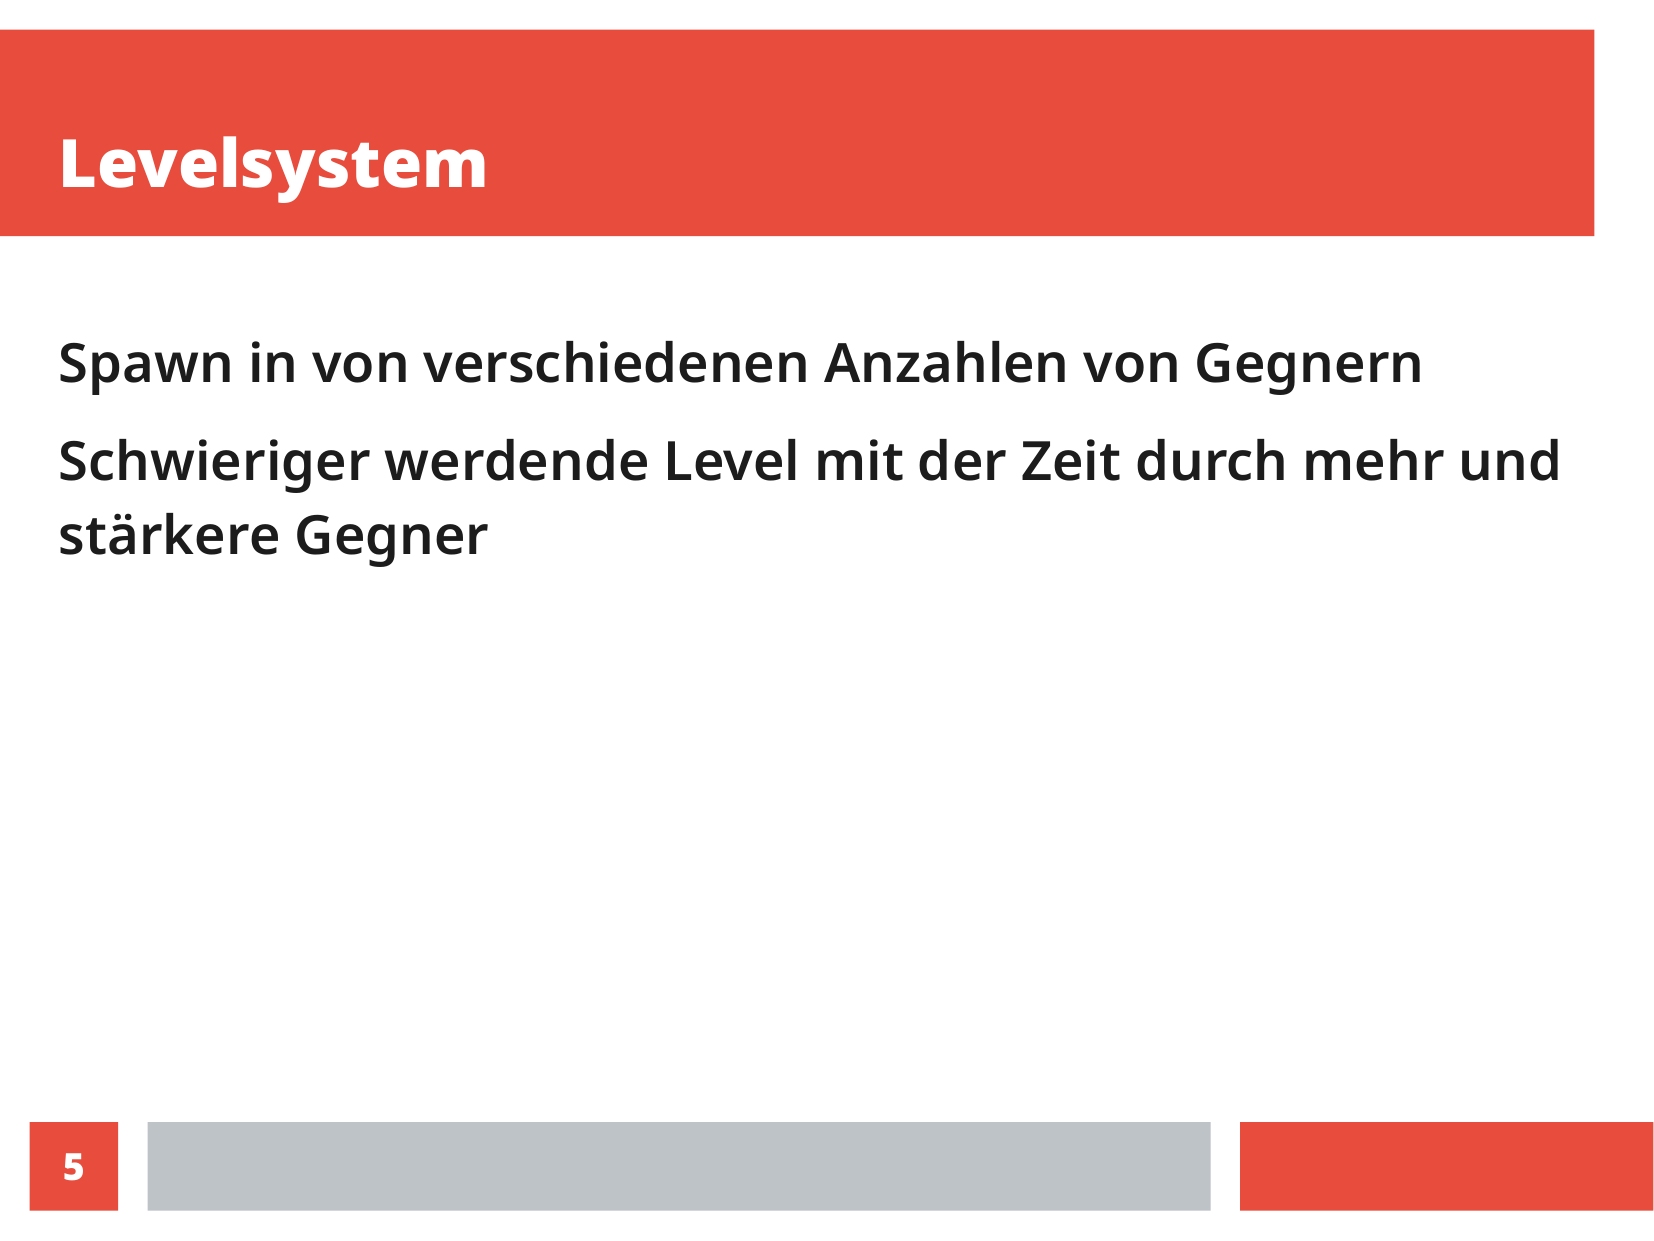

# Levelsystem
Spawn in von verschiedenen Anzahlen von Gegnern
Schwieriger werdende Level mit der Zeit durch mehr und stärkere Gegner
5